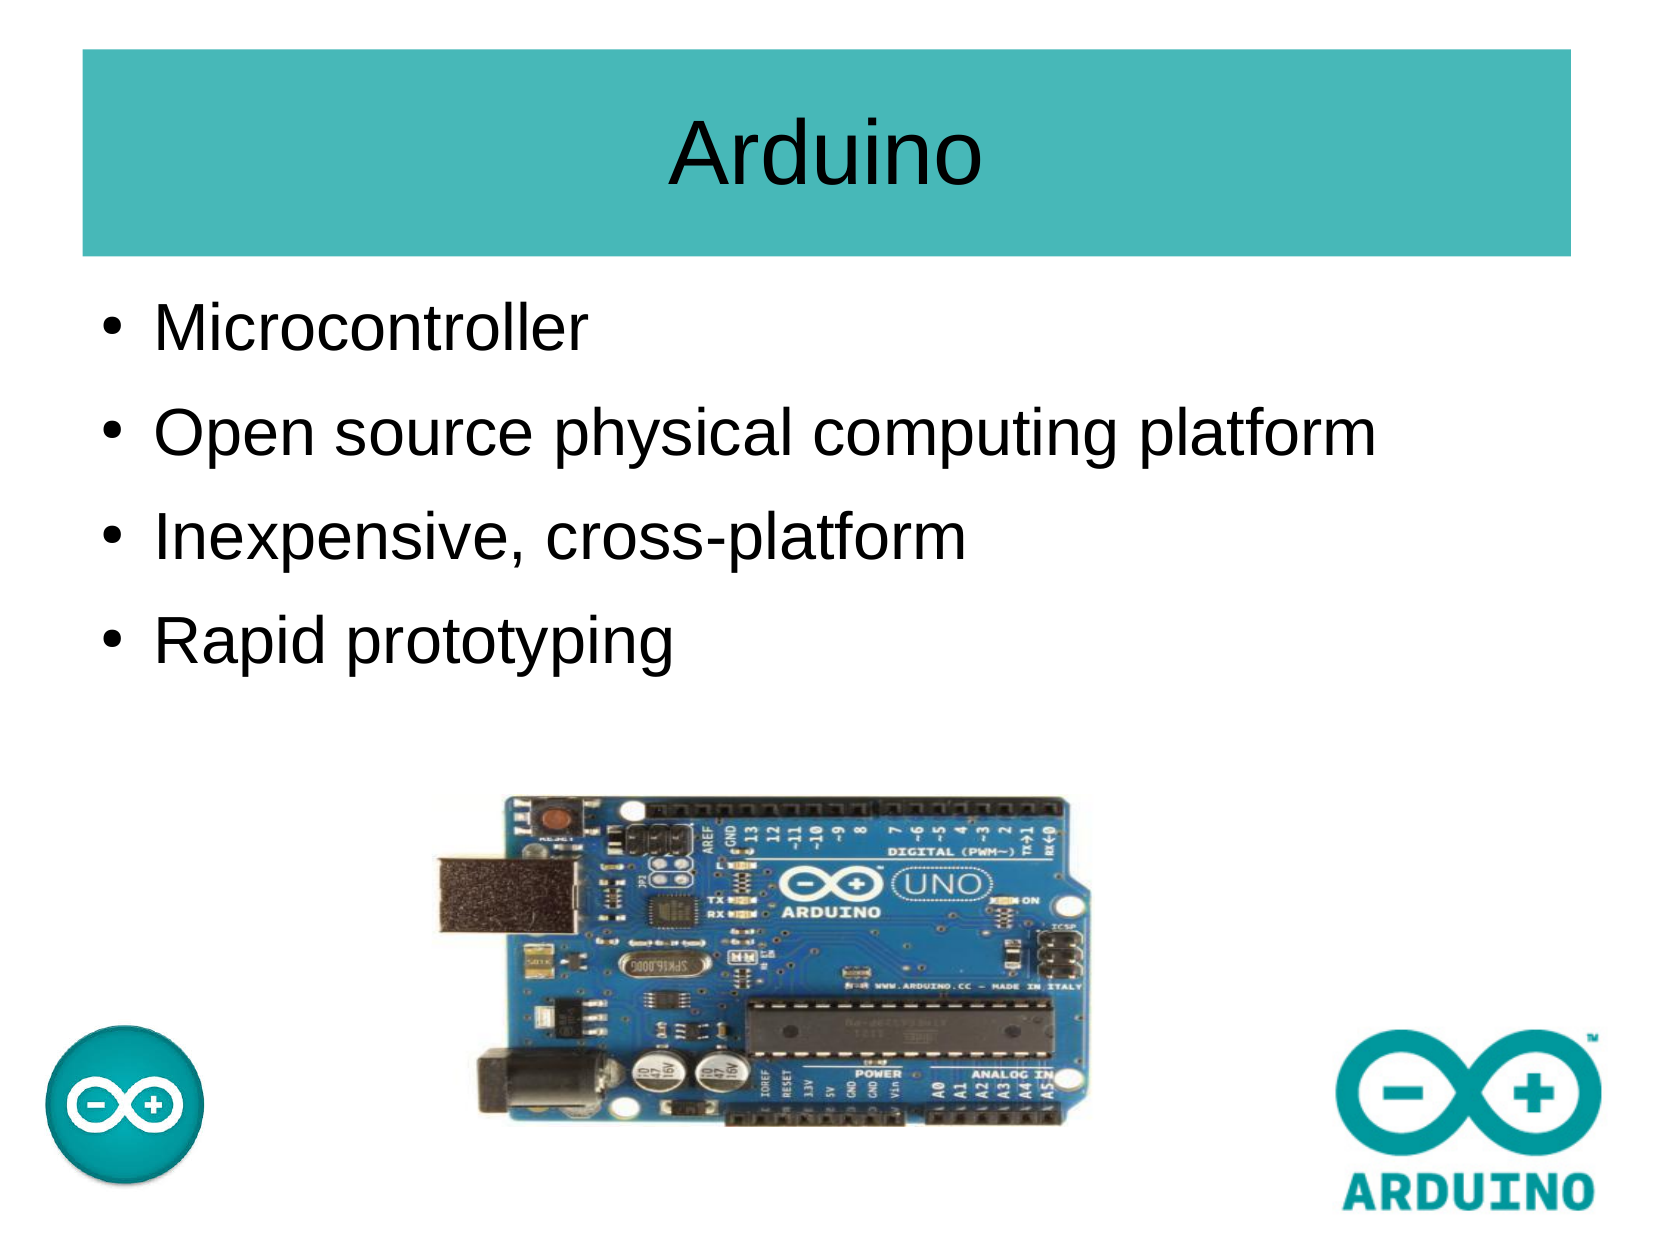

# Arduino
Microcontroller
Open source physical computing platform
Inexpensive, cross-platform
Rapid prototyping